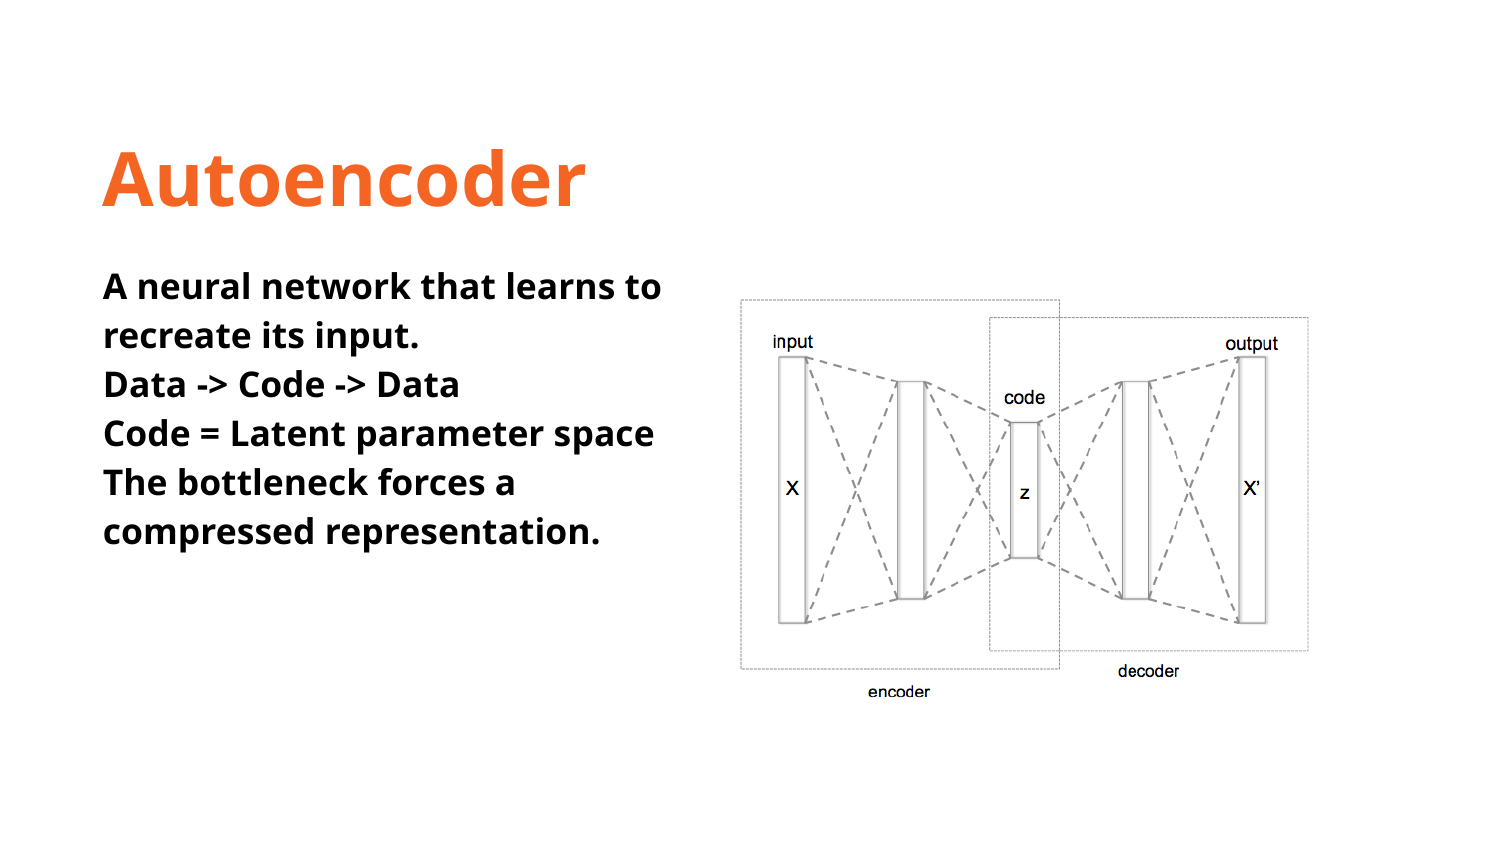

Autoencoder
# A neural network that learns to recreate its input. Data -> Code -> Data Code = Latent parameter space The bottleneck forces a compressed representation.